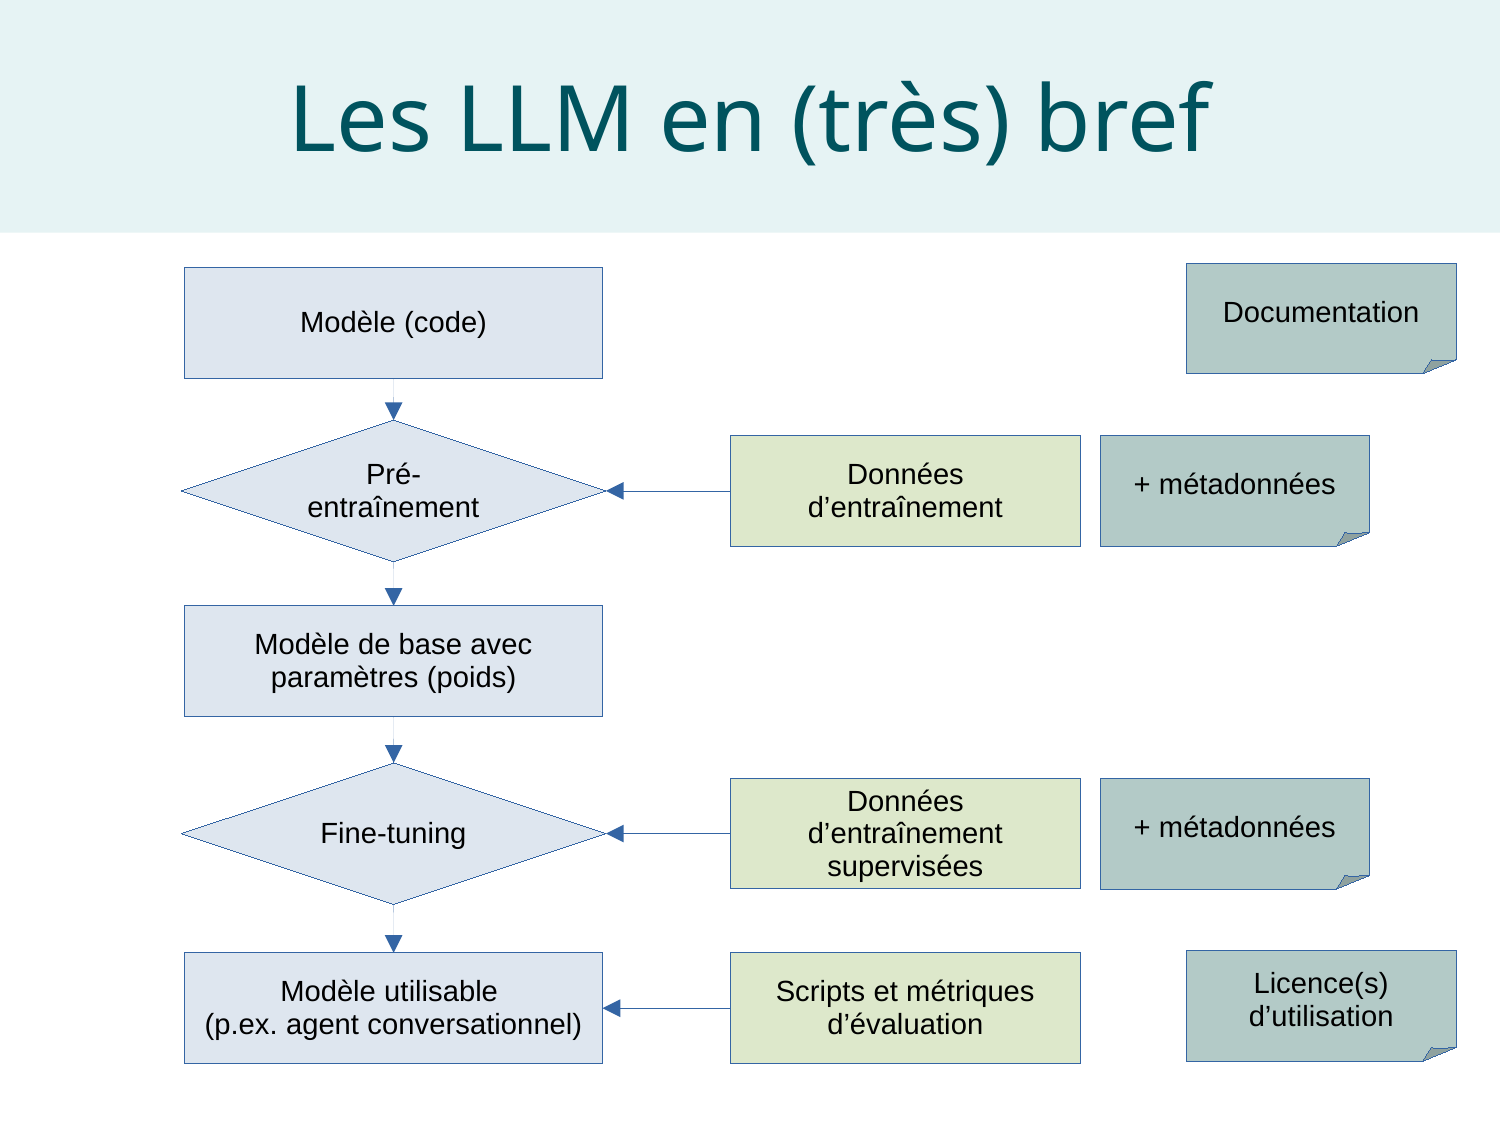

# Les LLM en (très) bref
Documentation
Modèle (code)
Pré-entraînement
Données d’entraînement
+ métadonnées
Modèle de base avec paramètres (poids)
Fine-tuning
Données d’entraînement supervisées
+ métadonnées
Licence(s) d’utilisation
Modèle utilisable
(p.ex. agent conversationnel)
Scripts et métriques d’évaluation